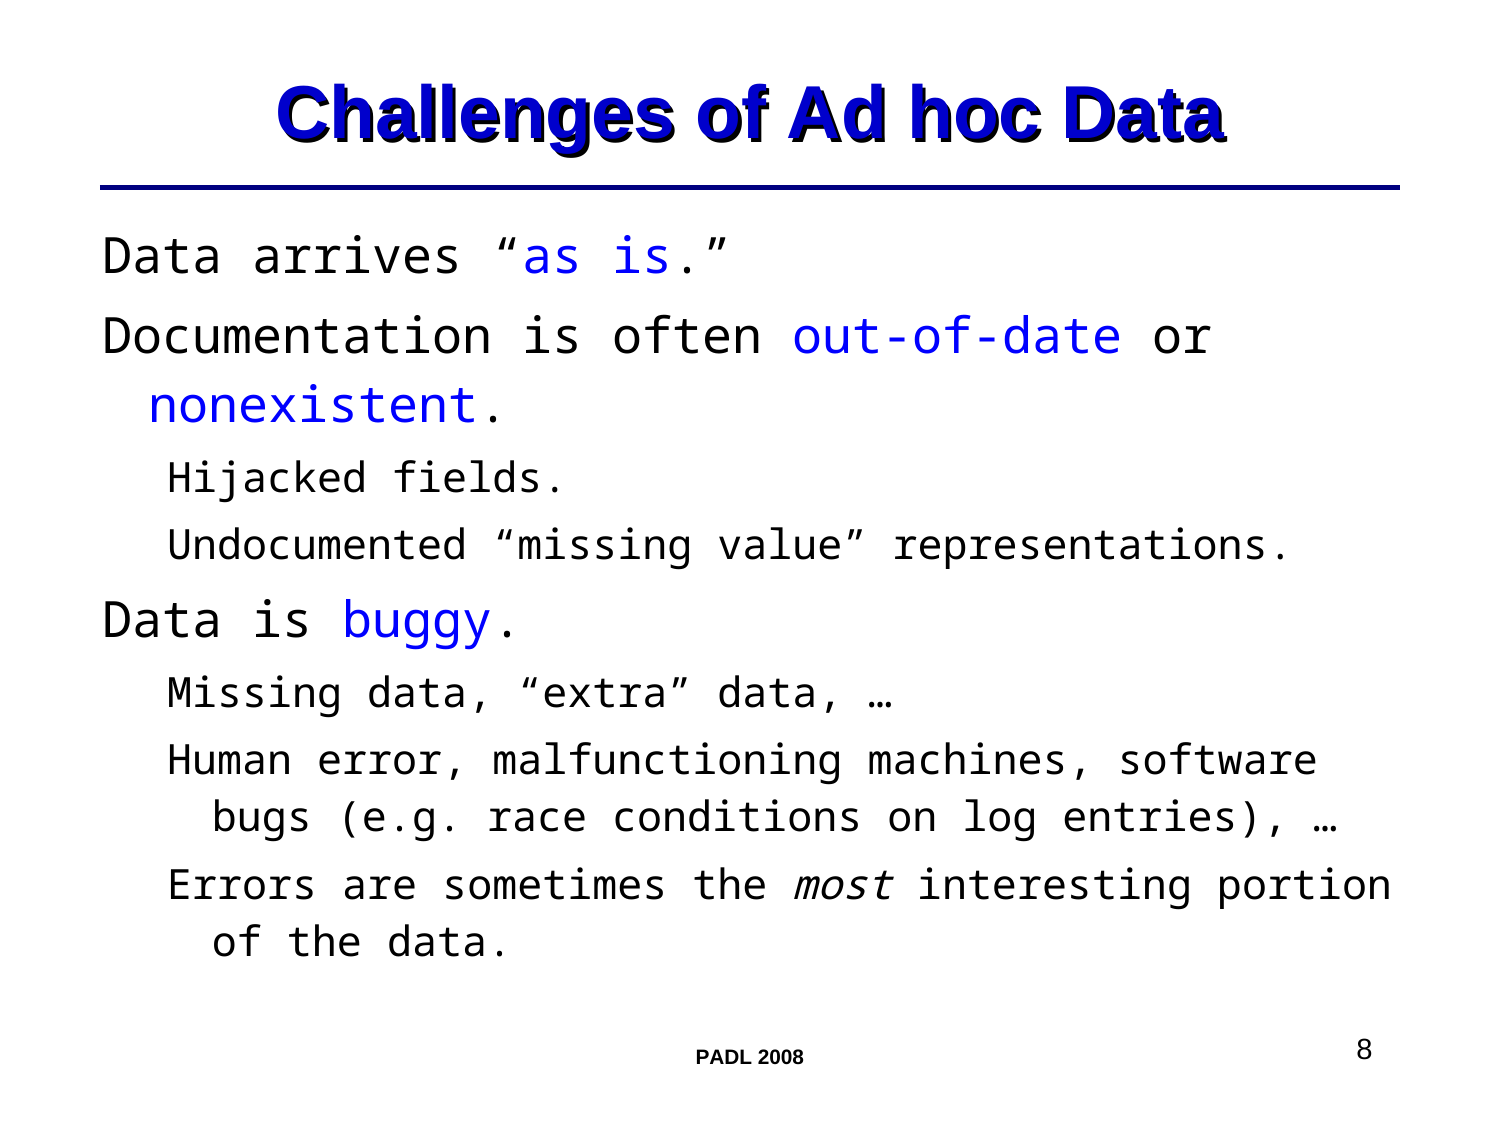

# Challenges of Ad hoc Data
Data arrives “as is.”
Documentation is often out-of-date or nonexistent.
Hijacked fields.
Undocumented “missing value” representations.
Data is buggy.
Missing data, “extra” data, …
Human error, malfunctioning machines, software bugs (e.g. race conditions on log entries), …
Errors are sometimes the most interesting portion of the data.
8